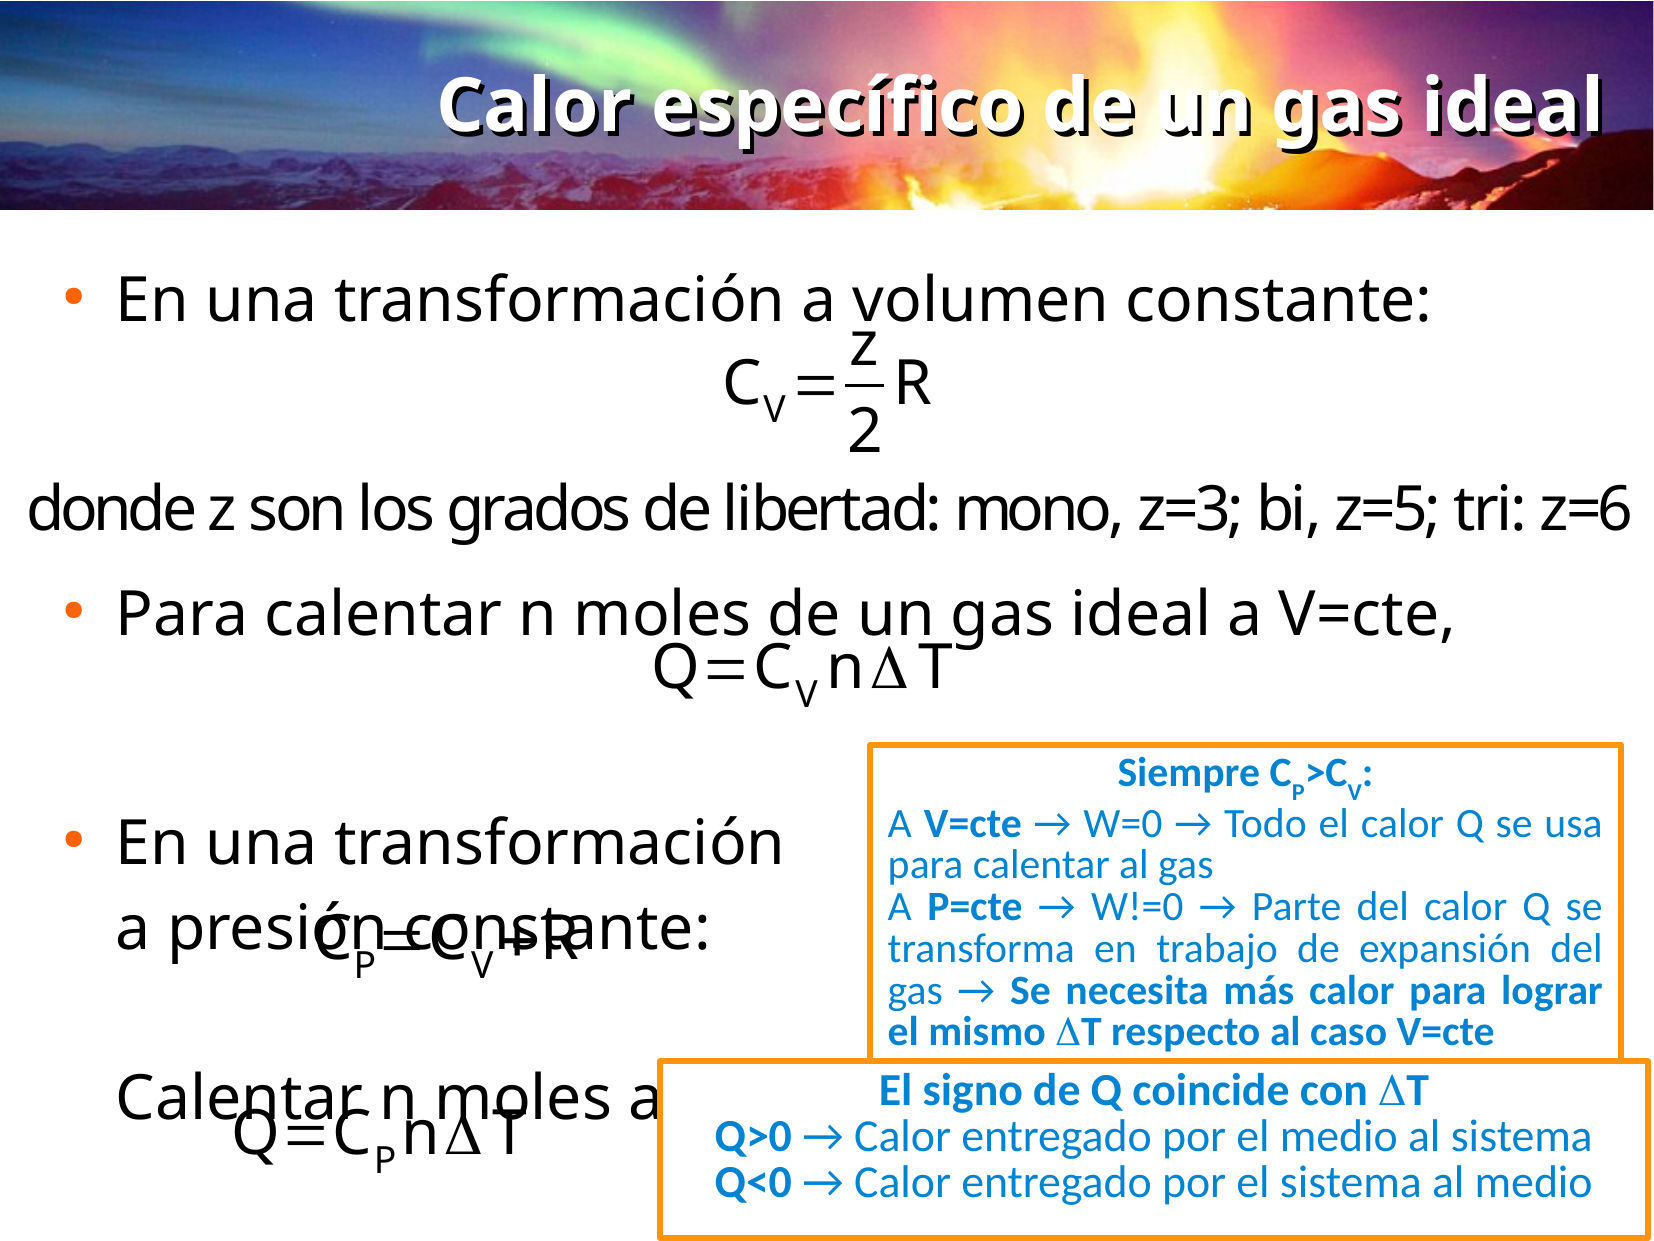

# Calor específico de un gas ideal
En una transformación a volumen constante:
Para calentar n moles de un gas ideal a V=cte,
En una transformación
a presión constante:
Calentar n moles a P=cte:
Siempre CP>CV:
A V=cte → W=0 → Todo el calor Q se usa para calentar al gas
A P=cte → W!=0 → Parte del calor Q se transforma en trabajo de expansión del gas → Se necesita más calor para lograr el mismo DT respecto al caso V=cte
El signo de Q coincide con DT
Q>0 → Calor entregado por el medio al sistema
Q<0 → Calor entregado por el sistema al medio
F3B 2021
7